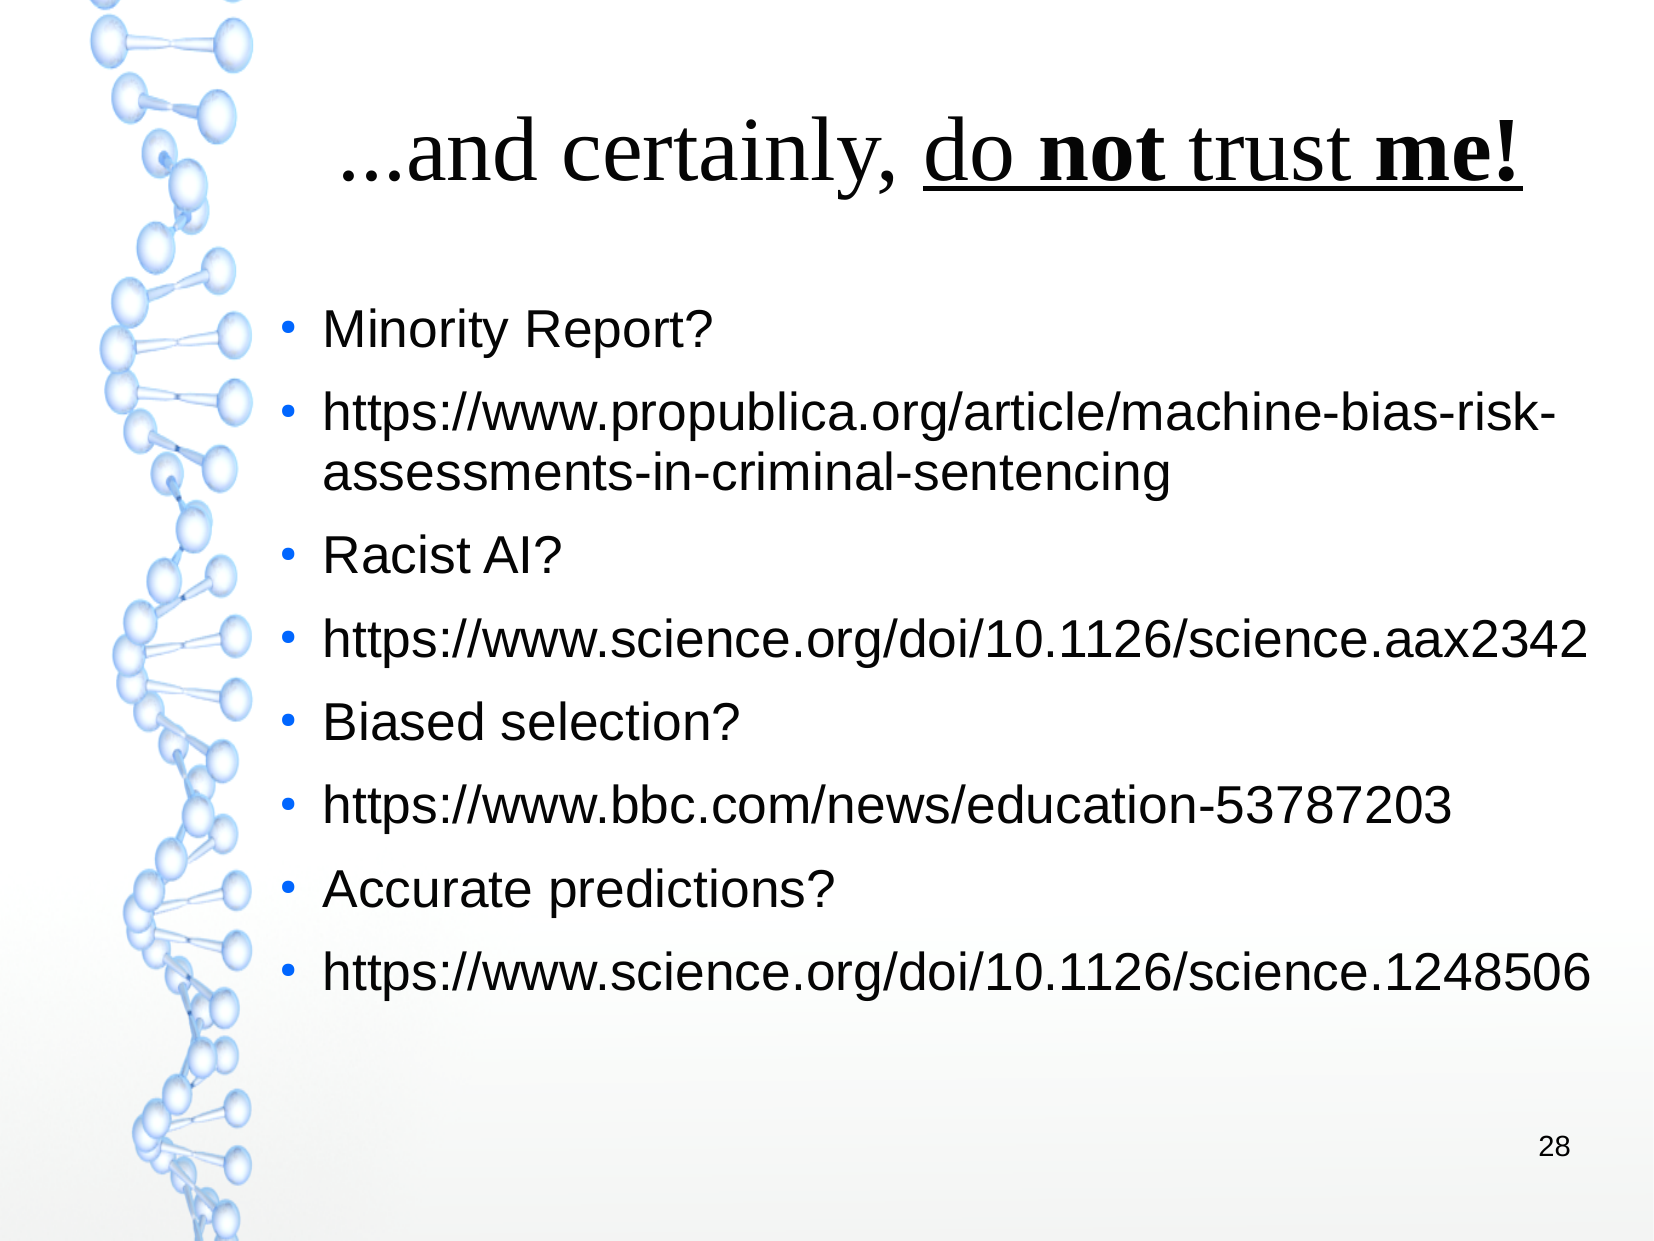

# ...and certainly, do not trust me!
Minority Report?
https://www.propublica.org/article/machine-bias-risk-assessments-in-criminal-sentencing
Racist AI?
https://www.science.org/doi/10.1126/science.aax2342
Biased selection?
https://www.bbc.com/news/education-53787203
Accurate predictions?
https://www.science.org/doi/10.1126/science.1248506
28